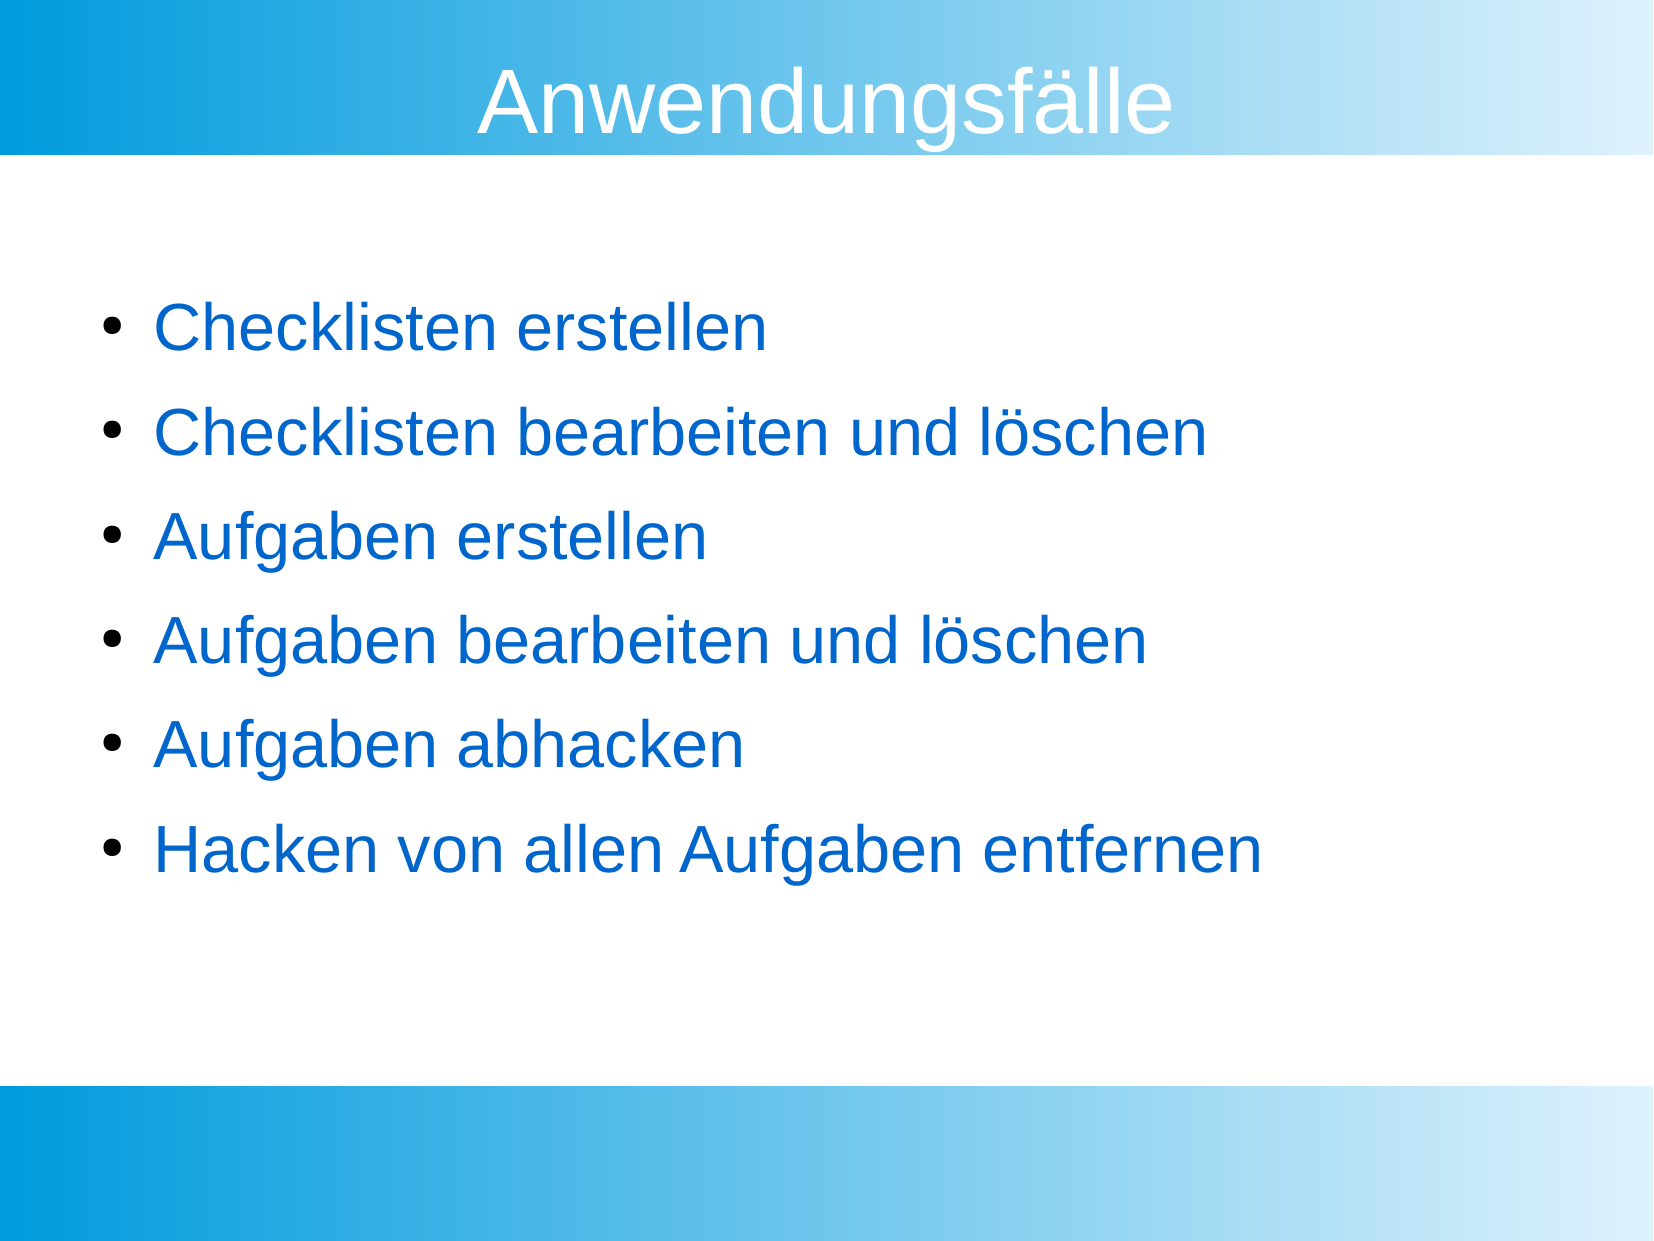

# Anwendungsfälle
Checklisten erstellen
Checklisten bearbeiten und löschen
Aufgaben erstellen
Aufgaben bearbeiten und löschen
Aufgaben abhacken
Hacken von allen Aufgaben entfernen